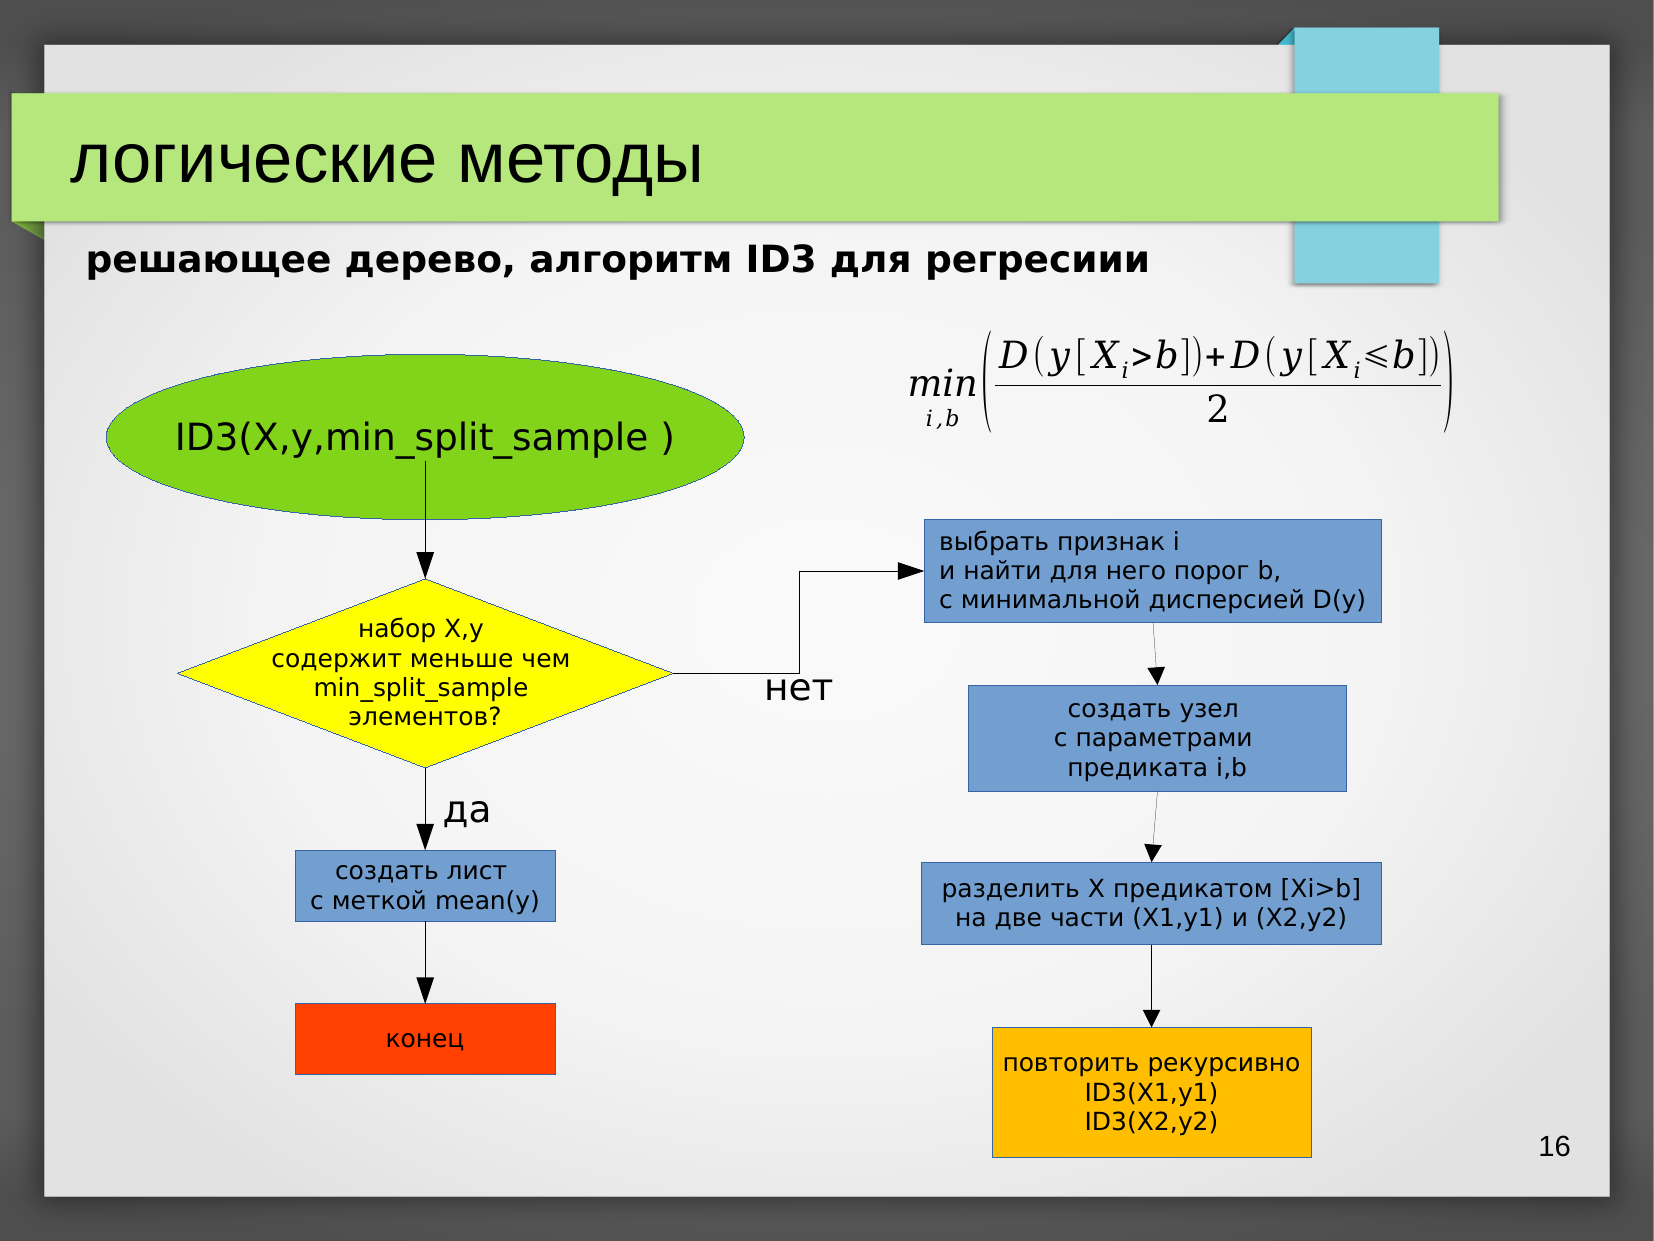

# логические методы
решающее дерево, алгоритм ID3 для регресиии
ID3(X,y,min_split_sample )
выбрать признак i
и найти для него порог b,
с минимальной дисперсией D(y)
набор X,y
содержит меньше чем
min_split_sample
элементов?
создать узел
с параметрами
предиката i,b
создать лист
с меткой mean(y)
разделить X предикатом [Xi>b]
на две части (X1,y1) и (X2,y2)
конец
повторить рекурсивно
ID3(X1,y1)
ID3(X2,y2)
16